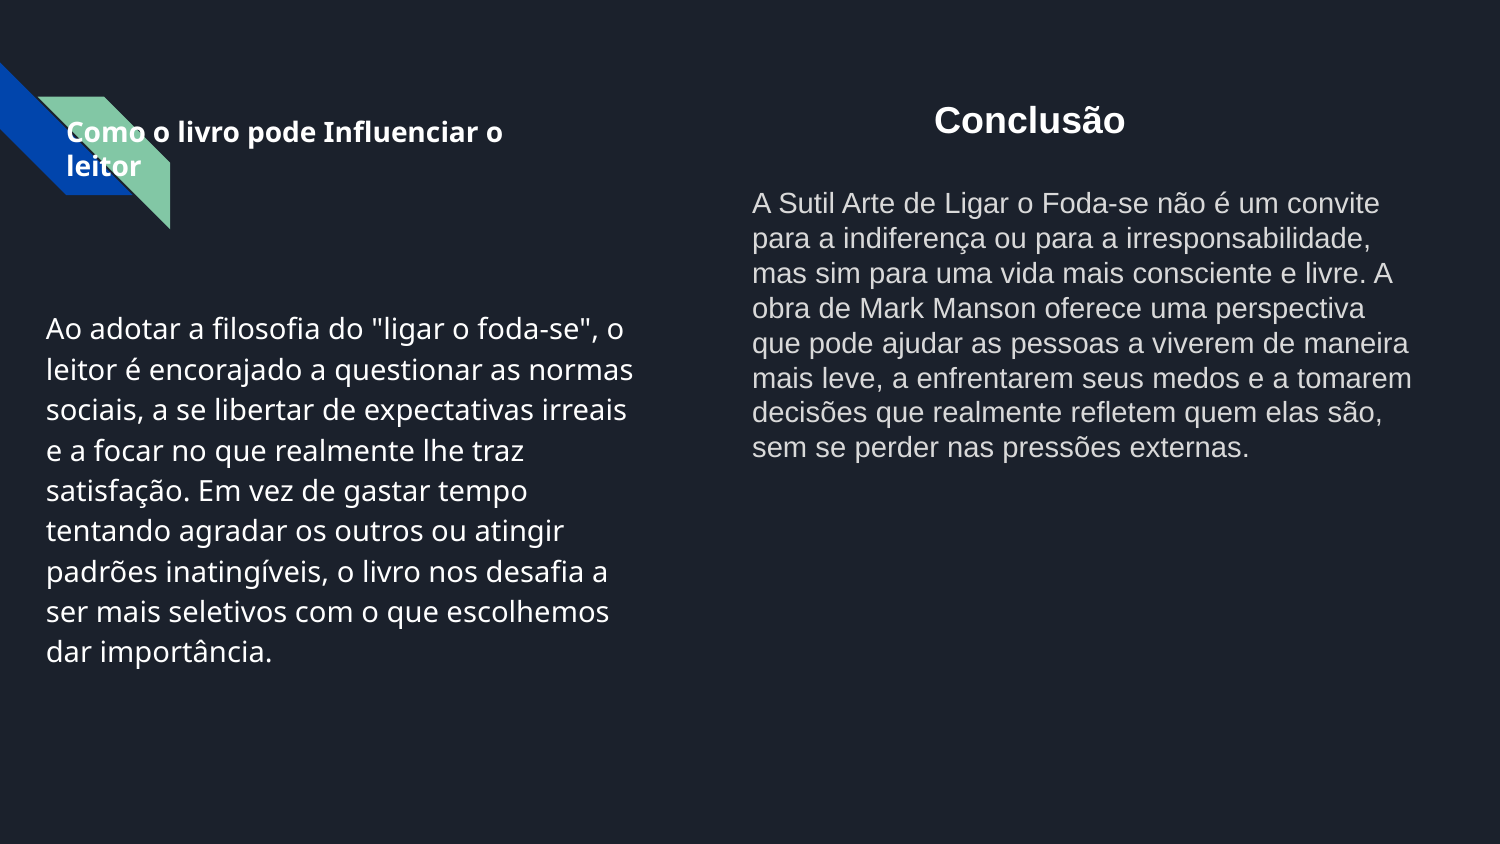

Conclusão
# Como o livro pode Influenciar o leitor
A Sutil Arte de Ligar o Foda-se não é um convite para a indiferença ou para a irresponsabilidade, mas sim para uma vida mais consciente e livre. A obra de Mark Manson oferece uma perspectiva que pode ajudar as pessoas a viverem de maneira mais leve, a enfrentarem seus medos e a tomarem decisões que realmente refletem quem elas são, sem se perder nas pressões externas.
Ao adotar a filosofia do "ligar o foda-se", o leitor é encorajado a questionar as normas sociais, a se libertar de expectativas irreais e a focar no que realmente lhe traz satisfação. Em vez de gastar tempo tentando agradar os outros ou atingir padrões inatingíveis, o livro nos desafia a ser mais seletivos com o que escolhemos dar importância.